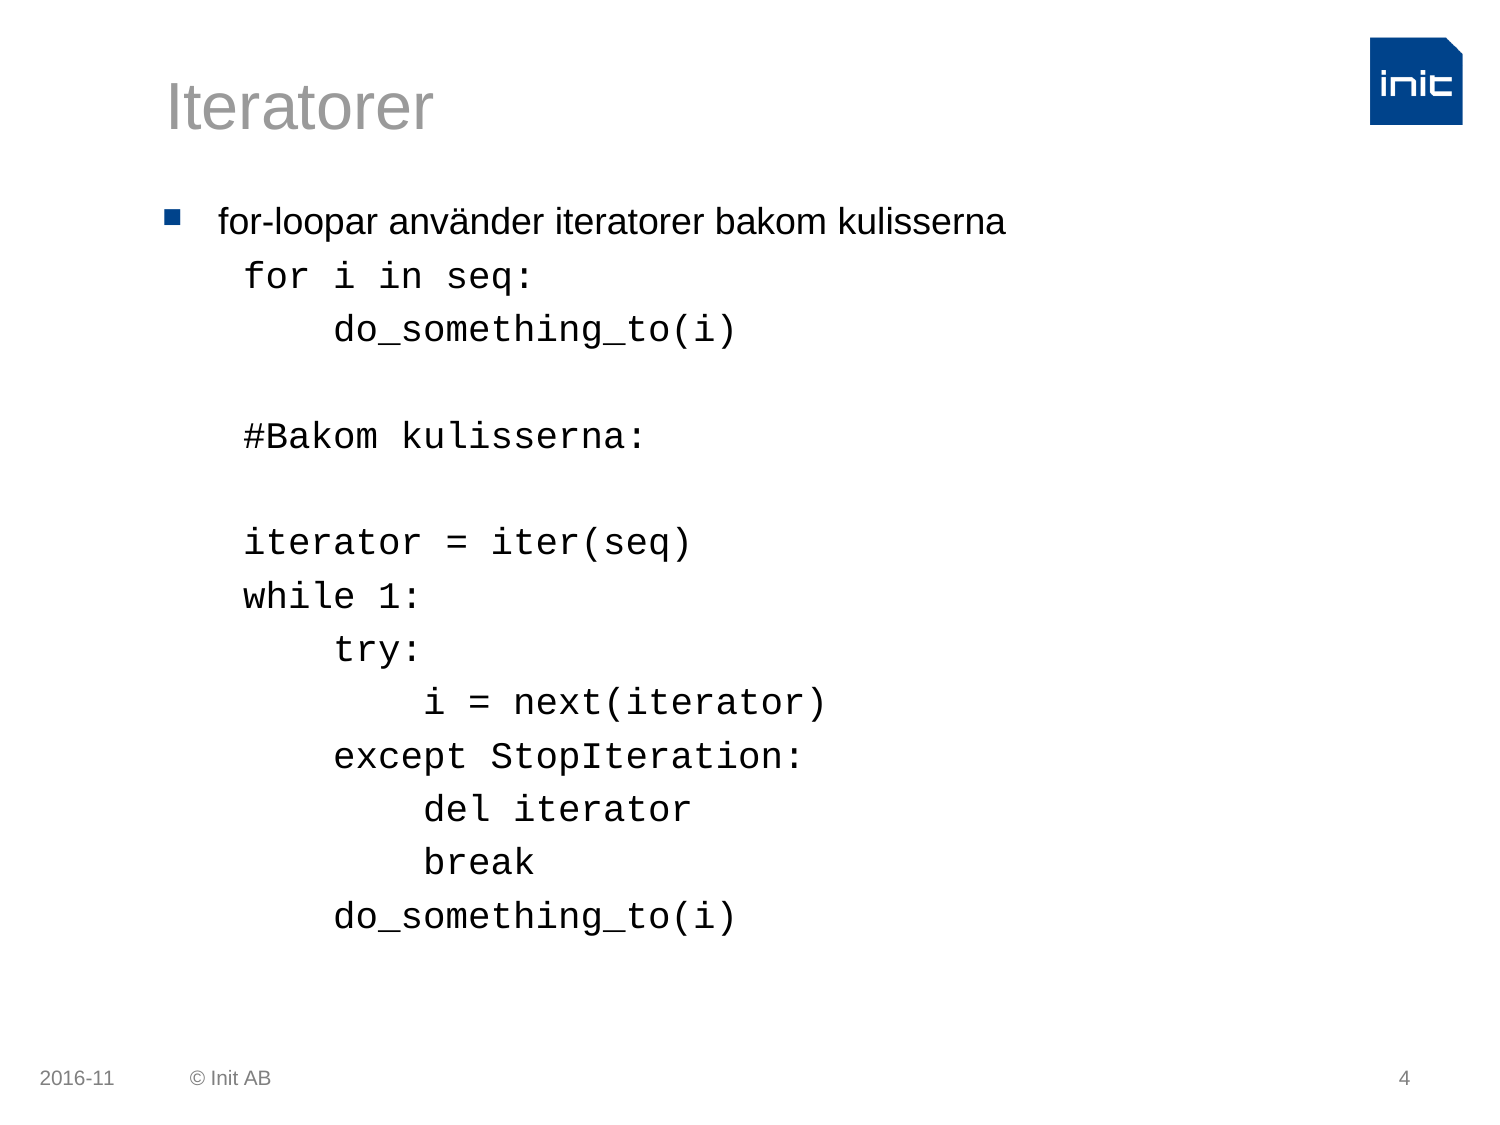

Iteratorer
for-loopar använder iteratorer bakom kulisserna
for i in seq:
 do_something_to(i)
#Bakom kulisserna:
iterator = iter(seq)
while 1:
 try:
 i = next(iterator)
 except StopIteration:
 del iterator
 break
 do_something_to(i)
2016-11
© Init AB